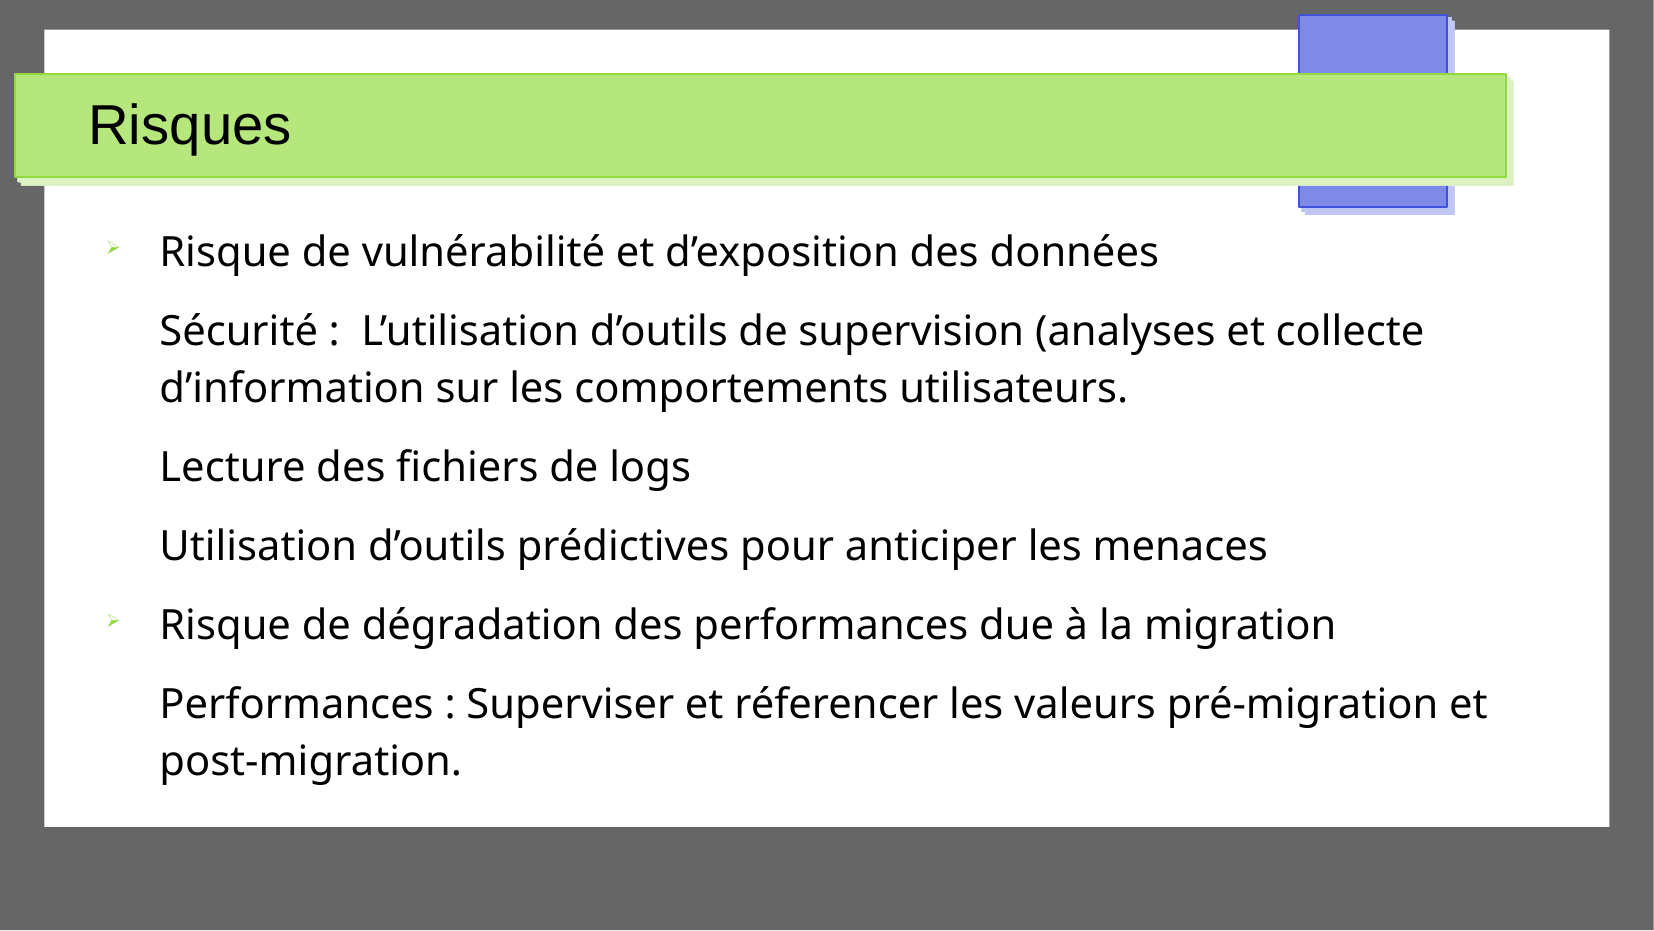

# Risques
Risque de vulnérabilité et d’exposition des données
Sécurité : L’utilisation d’outils de supervision (analyses et collecte d’information sur les comportements utilisateurs.
Lecture des fichiers de logs
Utilisation d’outils prédictives pour anticiper les menaces
Risque de dégradation des performances due à la migration
Performances : Superviser et réferencer les valeurs pré-migration et post-migration.